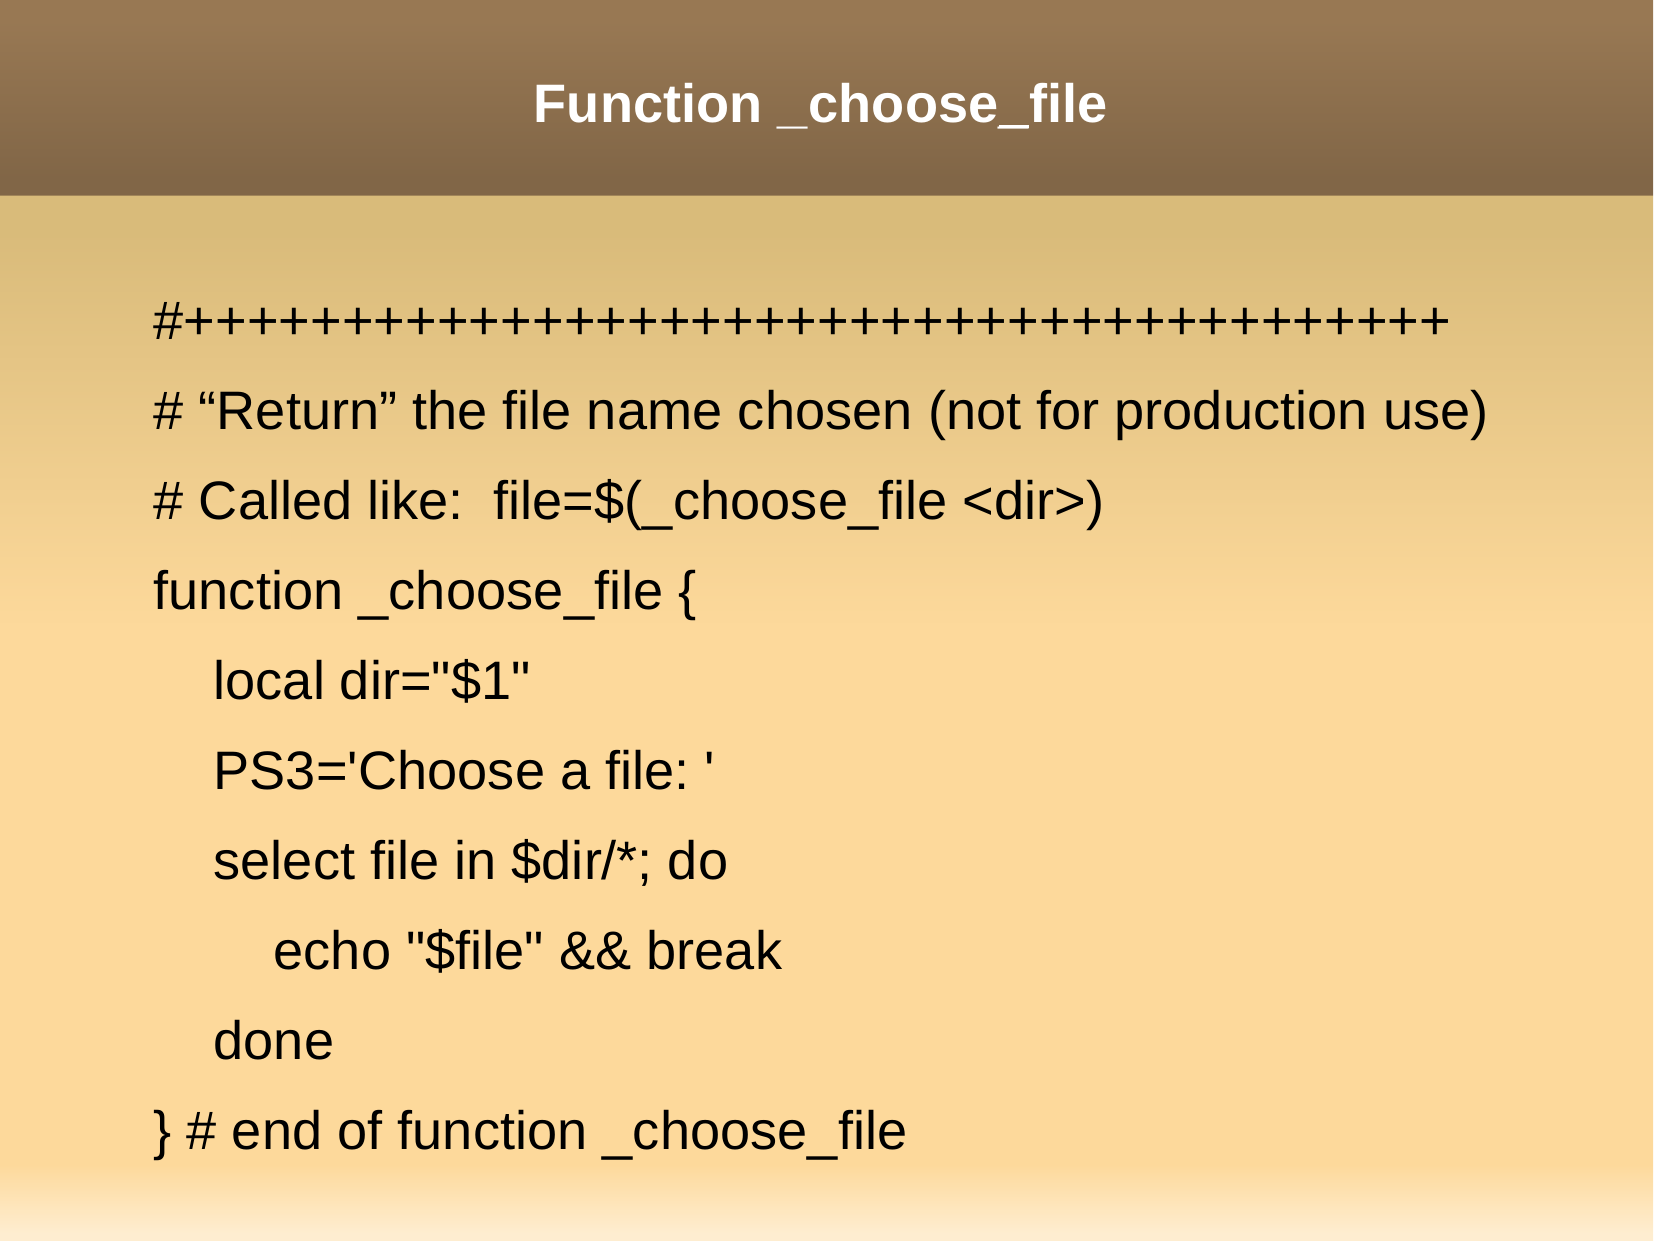

# Function _choose_file
#++++++++++++++++++++++++++++++++++++++++
# “Return” the file name chosen (not for production use)
# Called like: file=$(_choose_file <dir>)
function _choose_file {
 local dir="$1"
 PS3='Choose a file: '
 select file in $dir/*; do
 echo "$file" && break
 done
} # end of function _choose_file